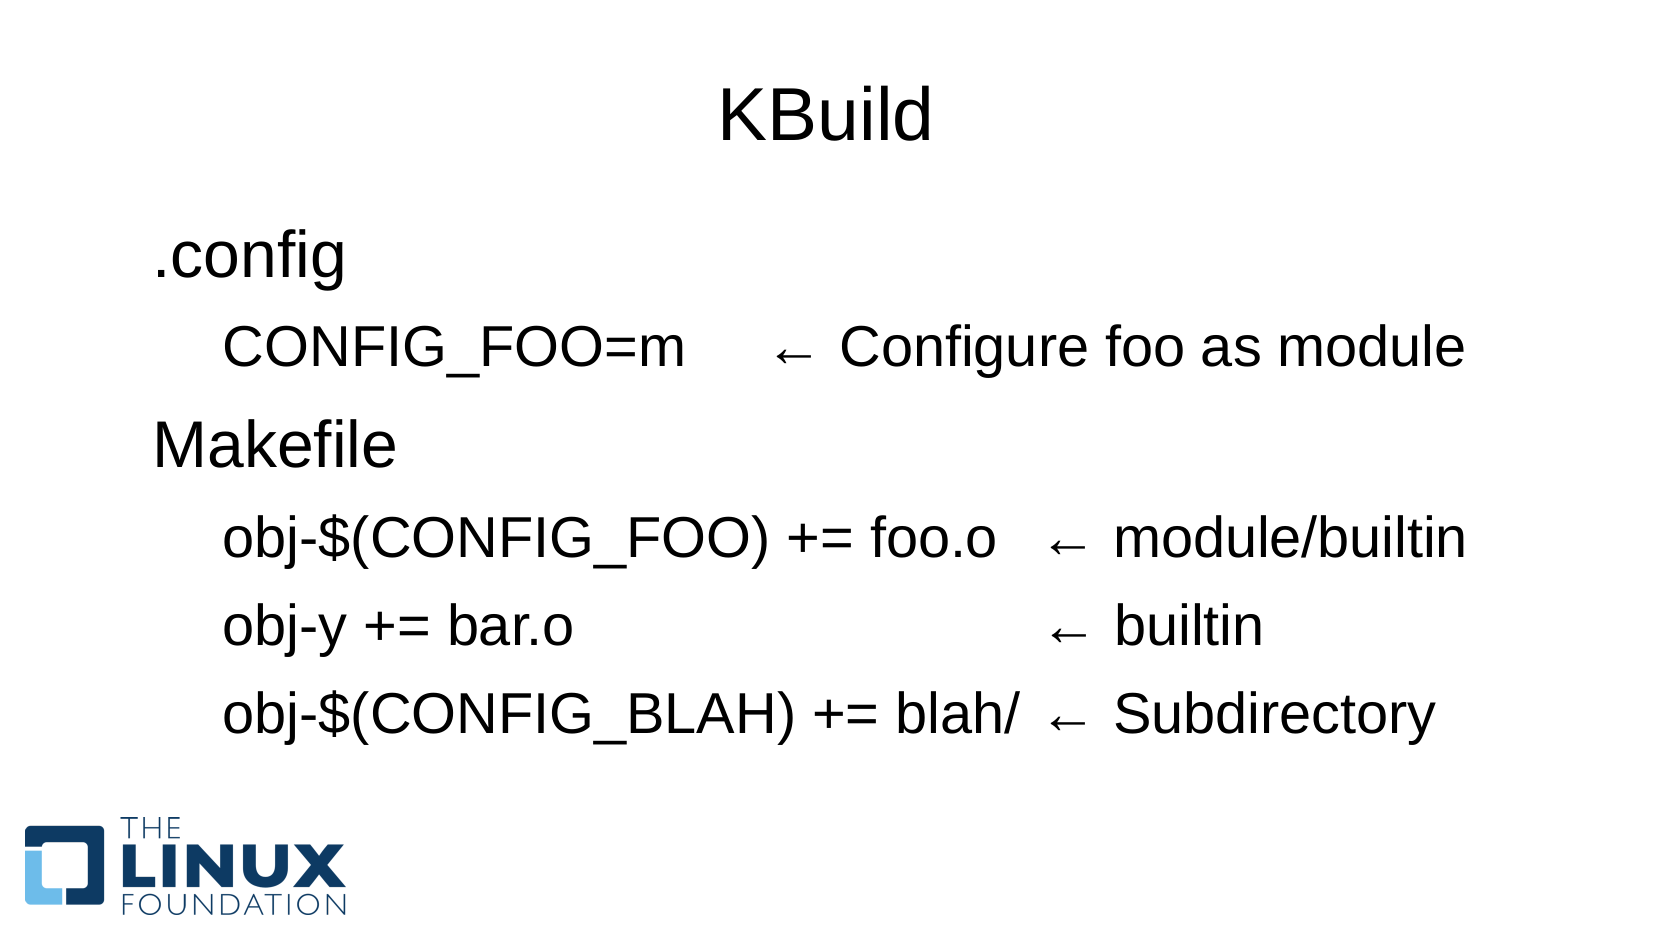

# KBuild
.config
CONFIG_FOO=m ← Configure foo as module
Makefile
obj-$(CONFIG_FOO) += foo.o		← module/builtin
obj-y += bar.o																 ← builtin
obj-$(CONFIG_BLAH) += blah/		← Subdirectory